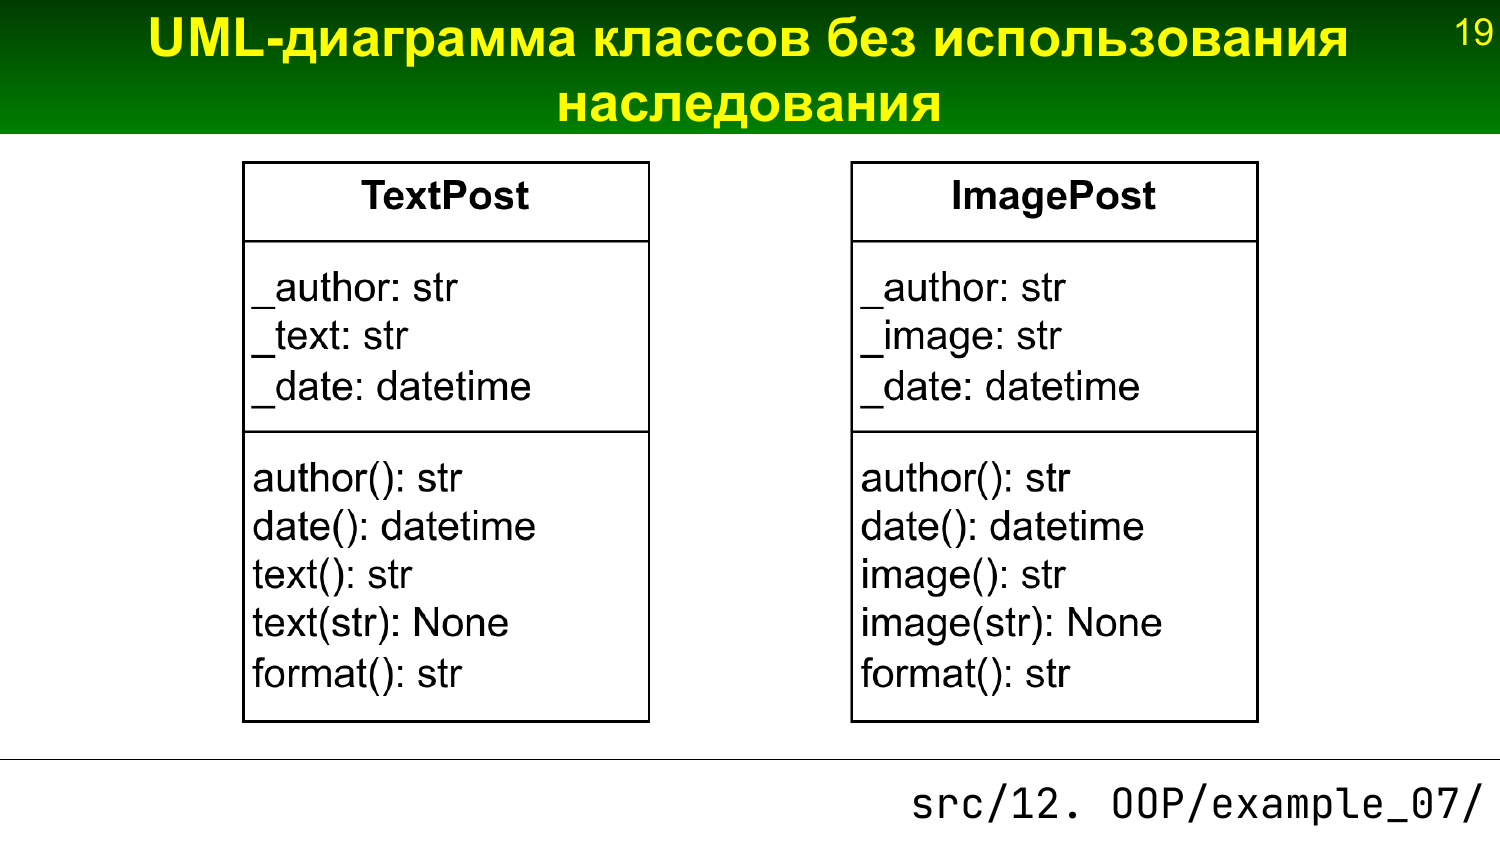

# UML-диаграмма классов без использования наследования
src/12. OOP/example_07/